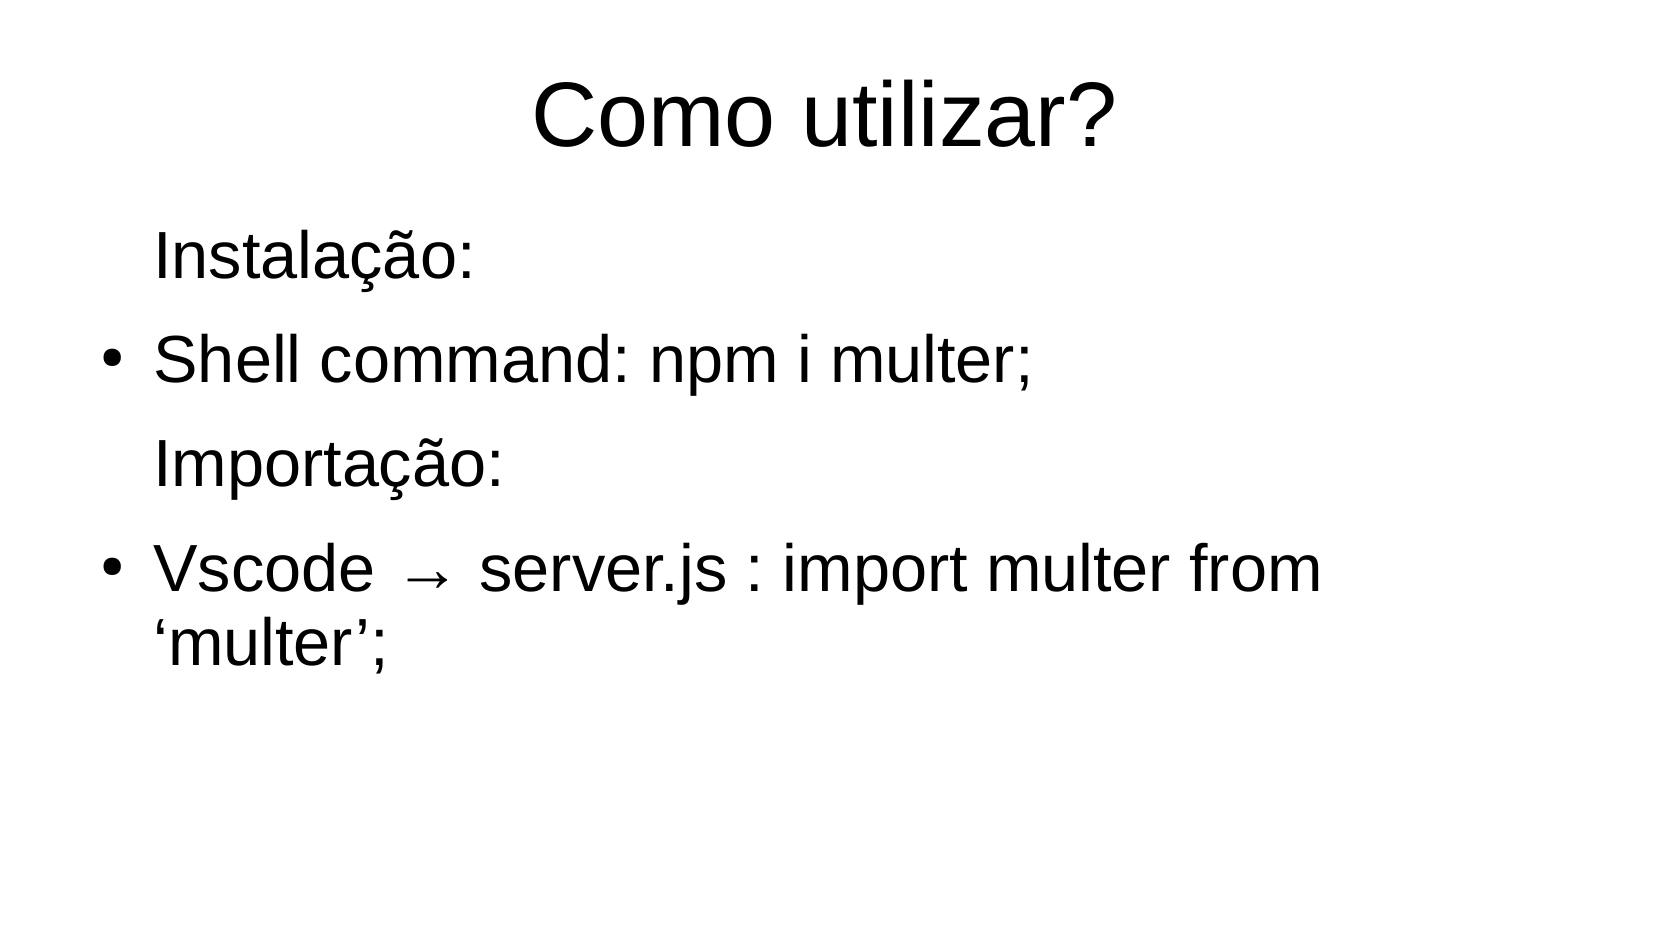

# Como utilizar?
Instalação:
Shell command: npm i multer;
Importação:
Vscode → server.js : import multer from ‘multer’;